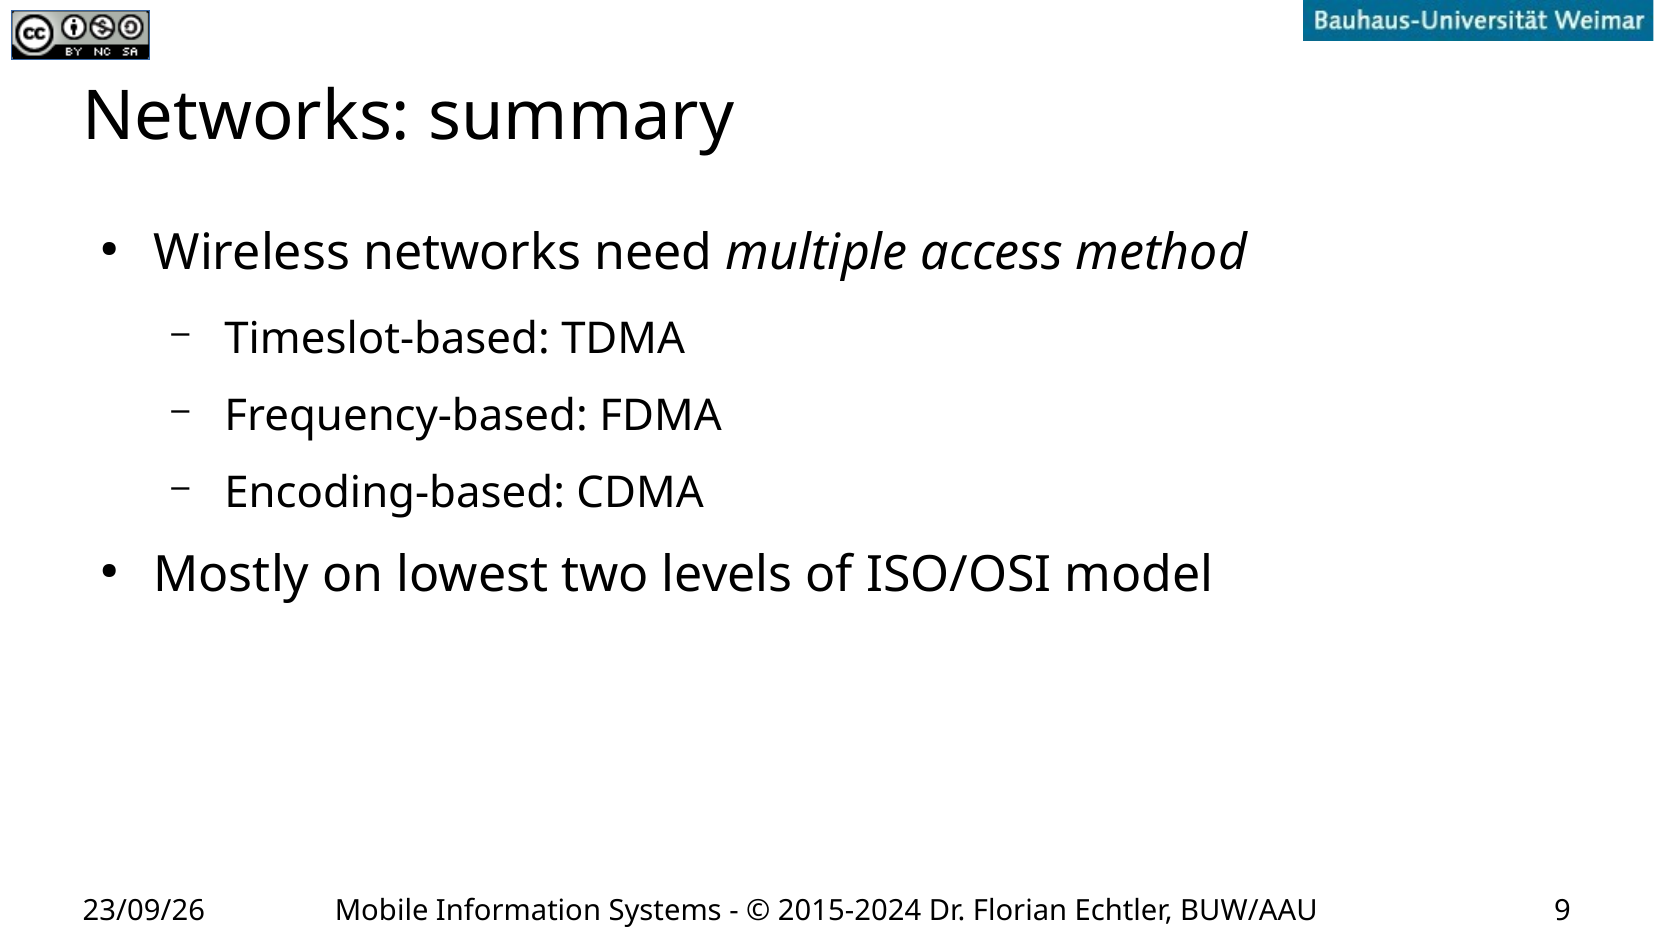

# Networks: summary
Wireless networks need multiple access method
Timeslot-based: TDMA
Frequency-based: FDMA
Encoding-based: CDMA
Mostly on lowest two levels of ISO/OSI model
Mobile Information Systems - © 2015-2024 Dr. Florian Echtler, BUW/AAU
9